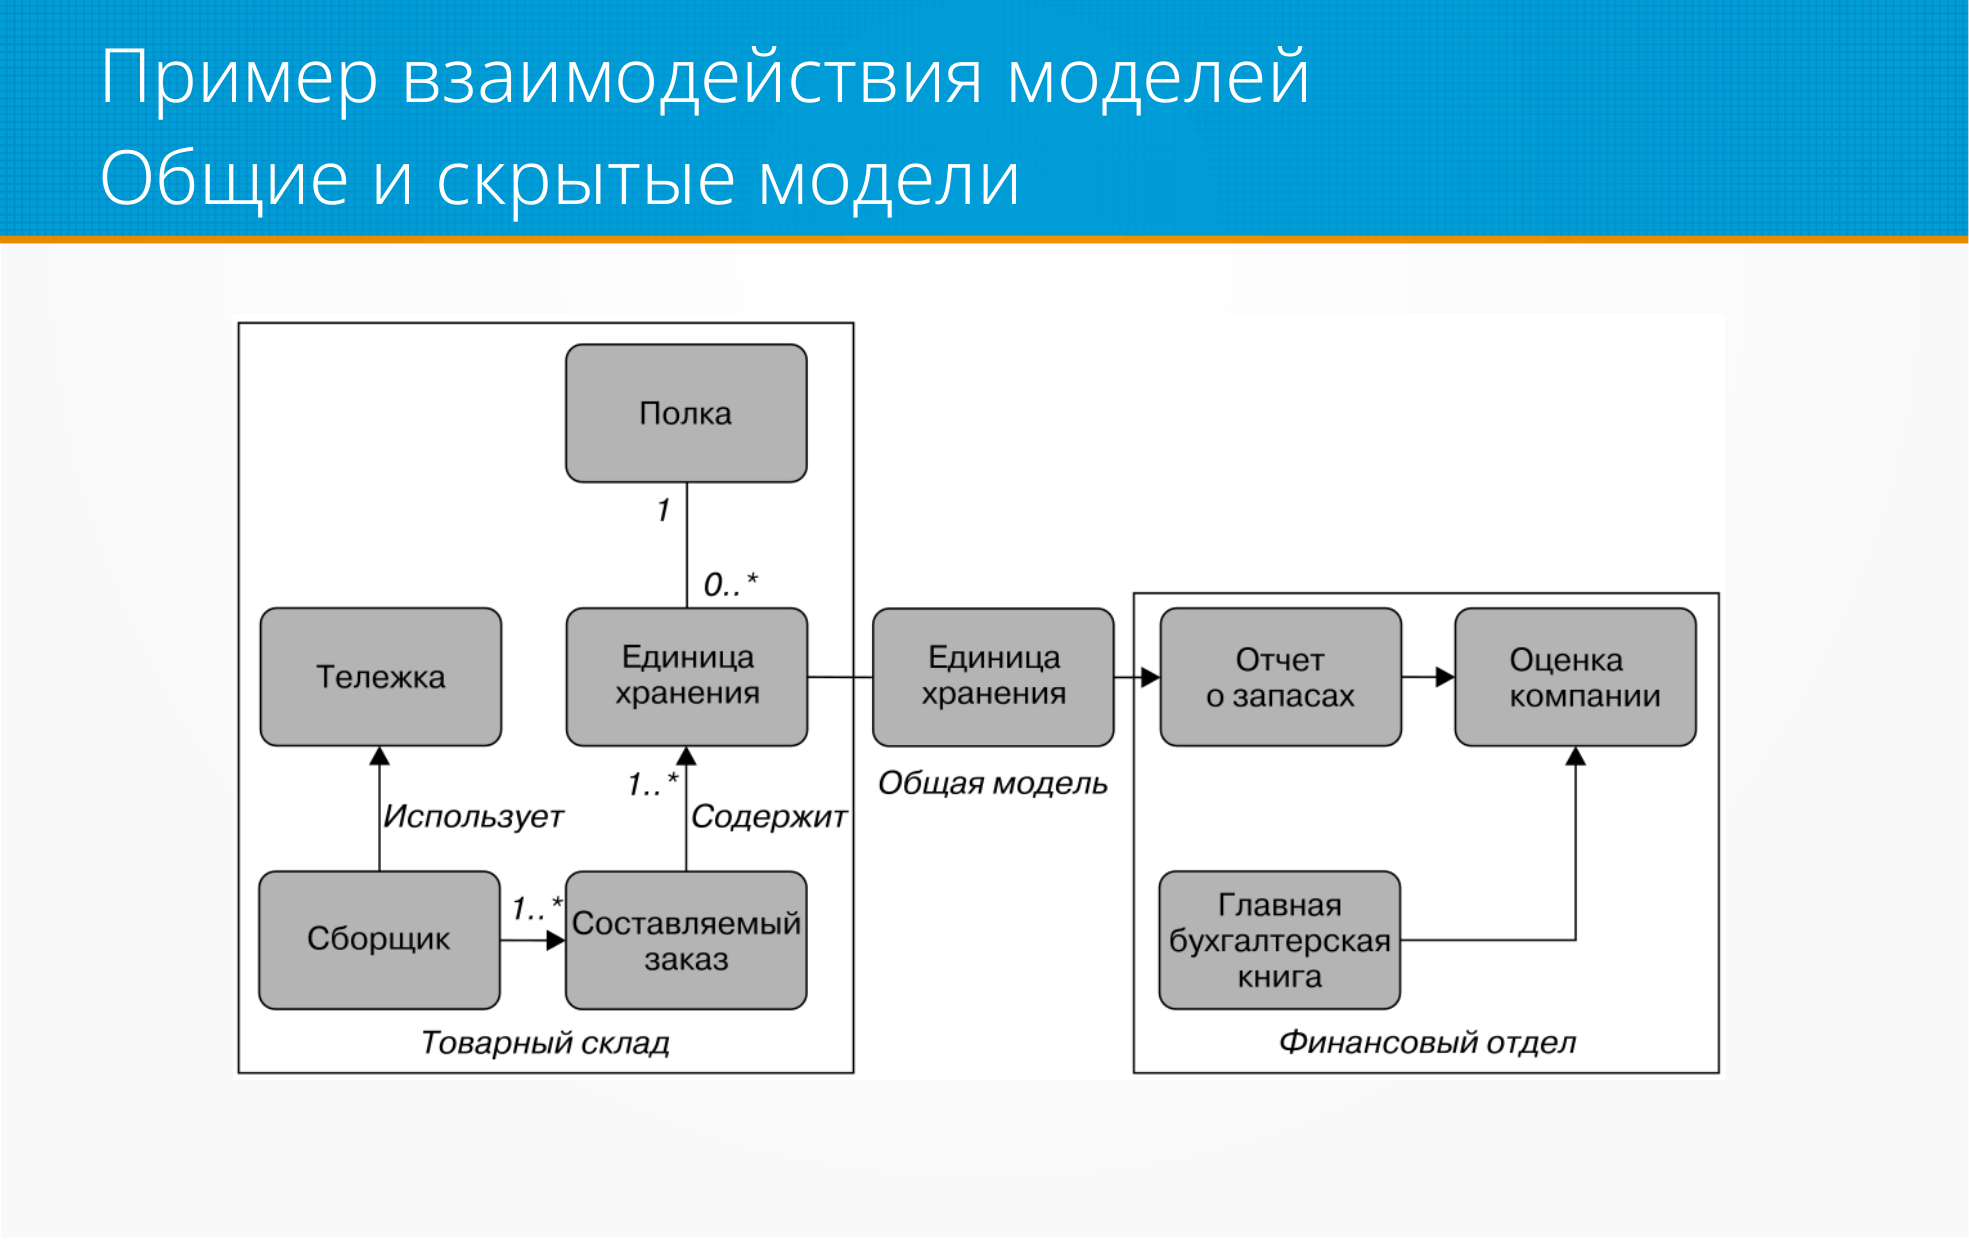

# Пример взаимодействия моделей Общие и скрытые модели